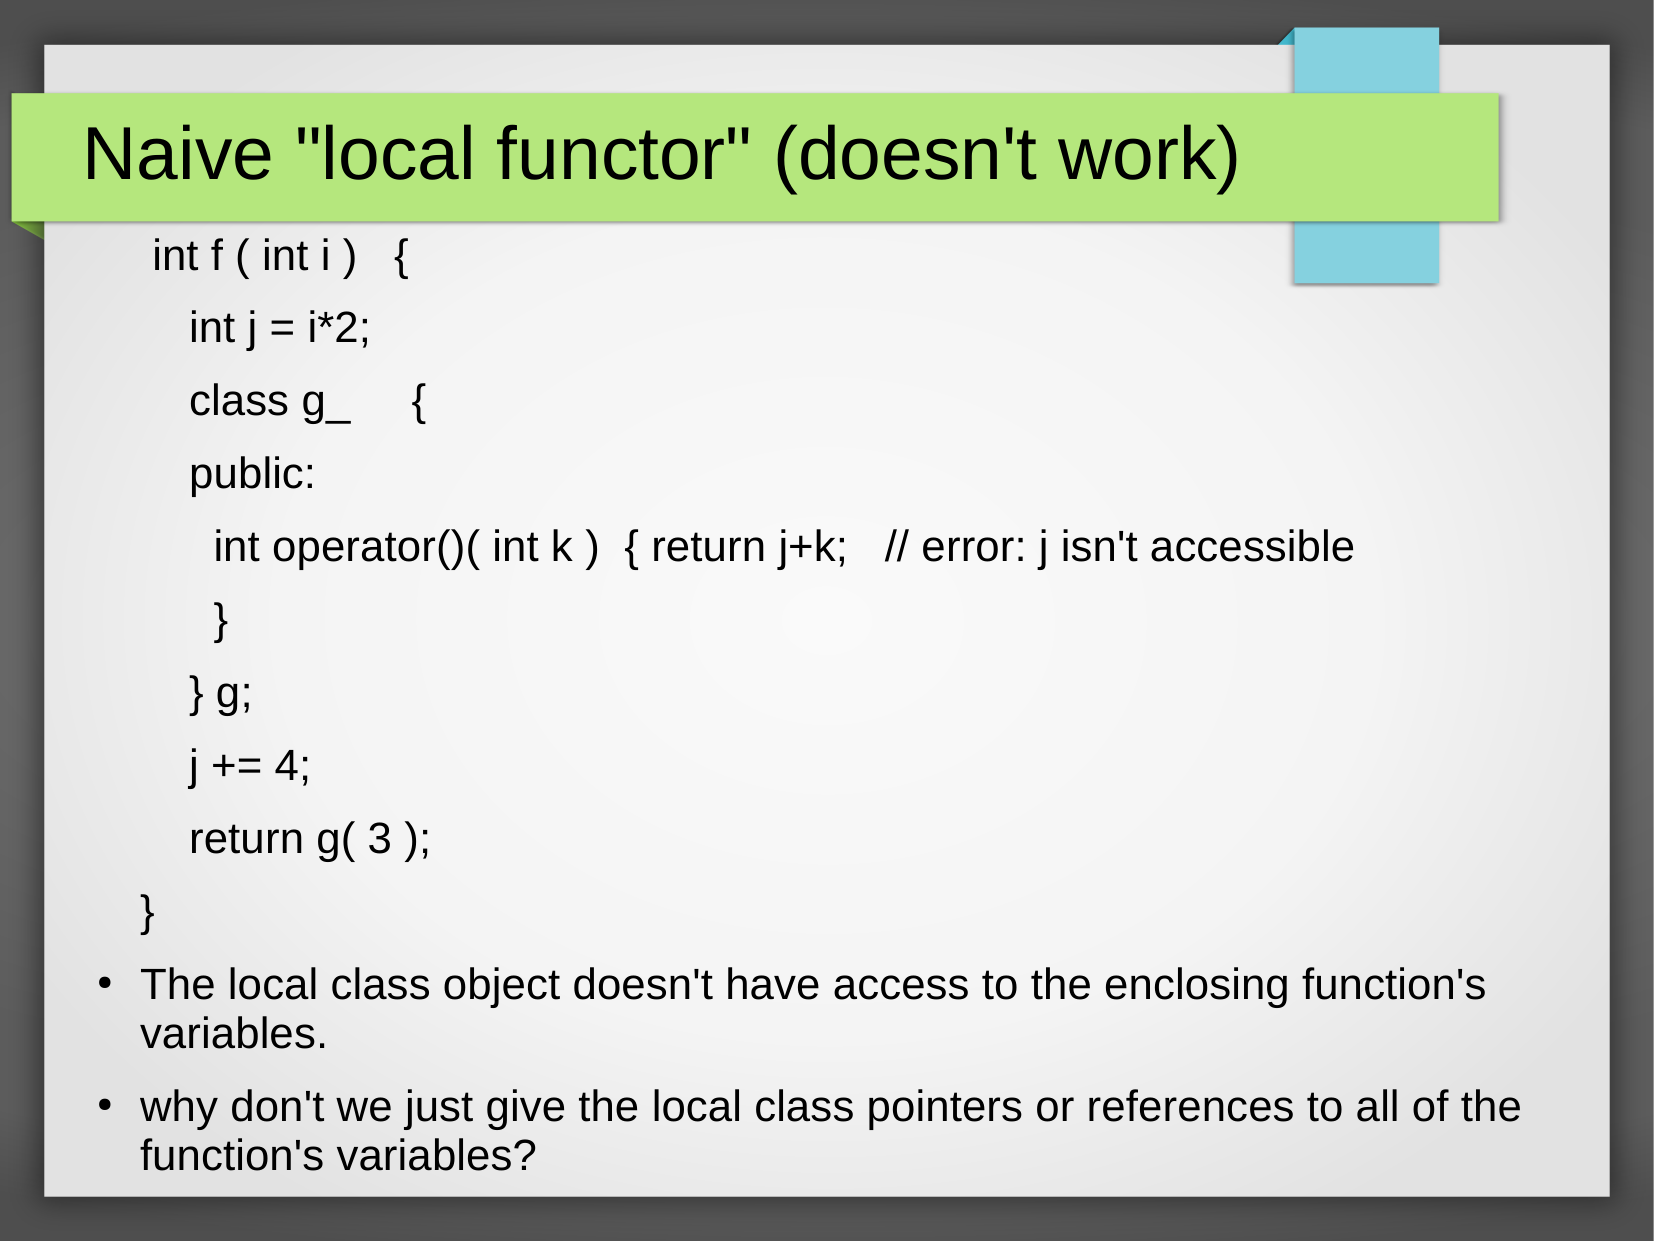

# Naive "local functor" (doesn't work)
 int f ( int i ) {
 int j = i*2;
 class g_ {
 public:
 int operator()( int k ) { return j+k; // error: j isn't accessible
 }
 } g;
 j += 4;
 return g( 3 );
}
The local class object doesn't have access to the enclosing function's variables.
why don't we just give the local class pointers or references to all of the function's variables?